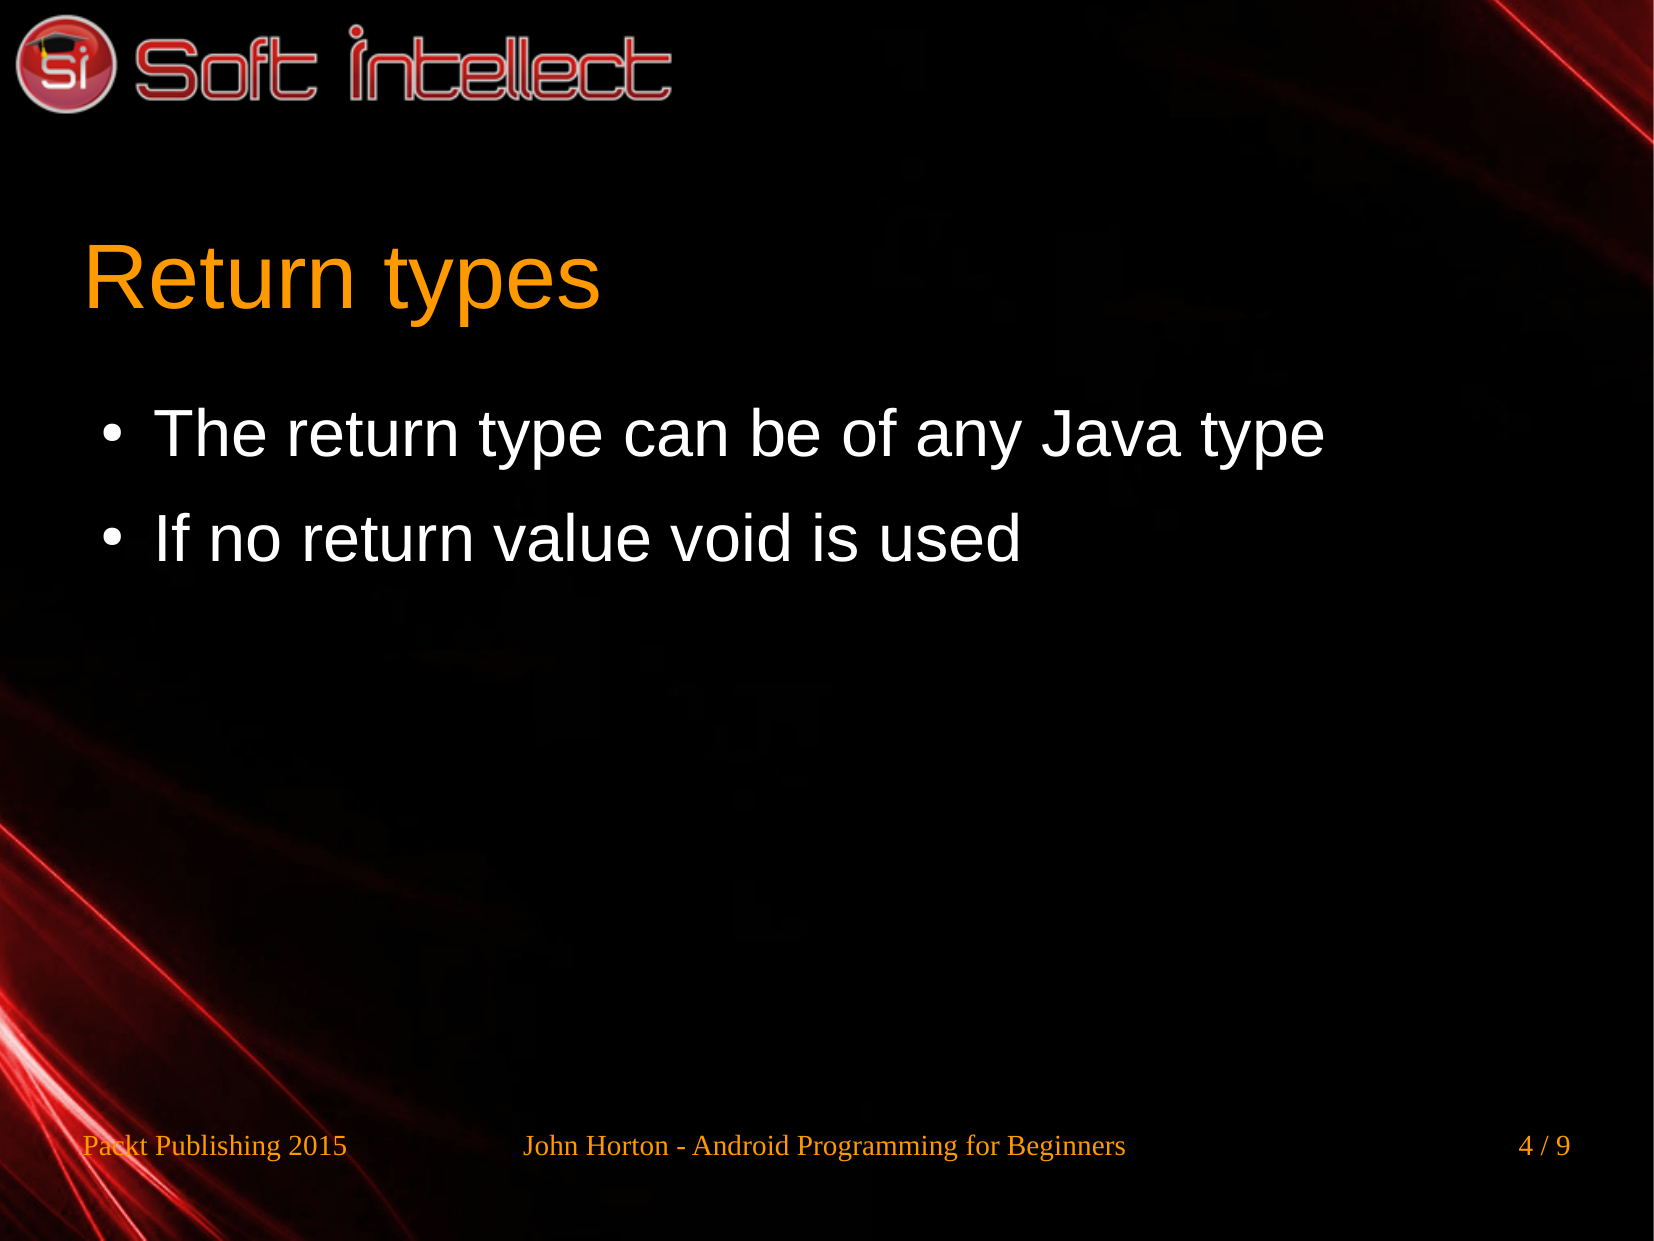

# Return types
The return type can be of any Java type
If no return value void is used
Packt Publishing 2015
John Horton - Android Programming for Beginners
4